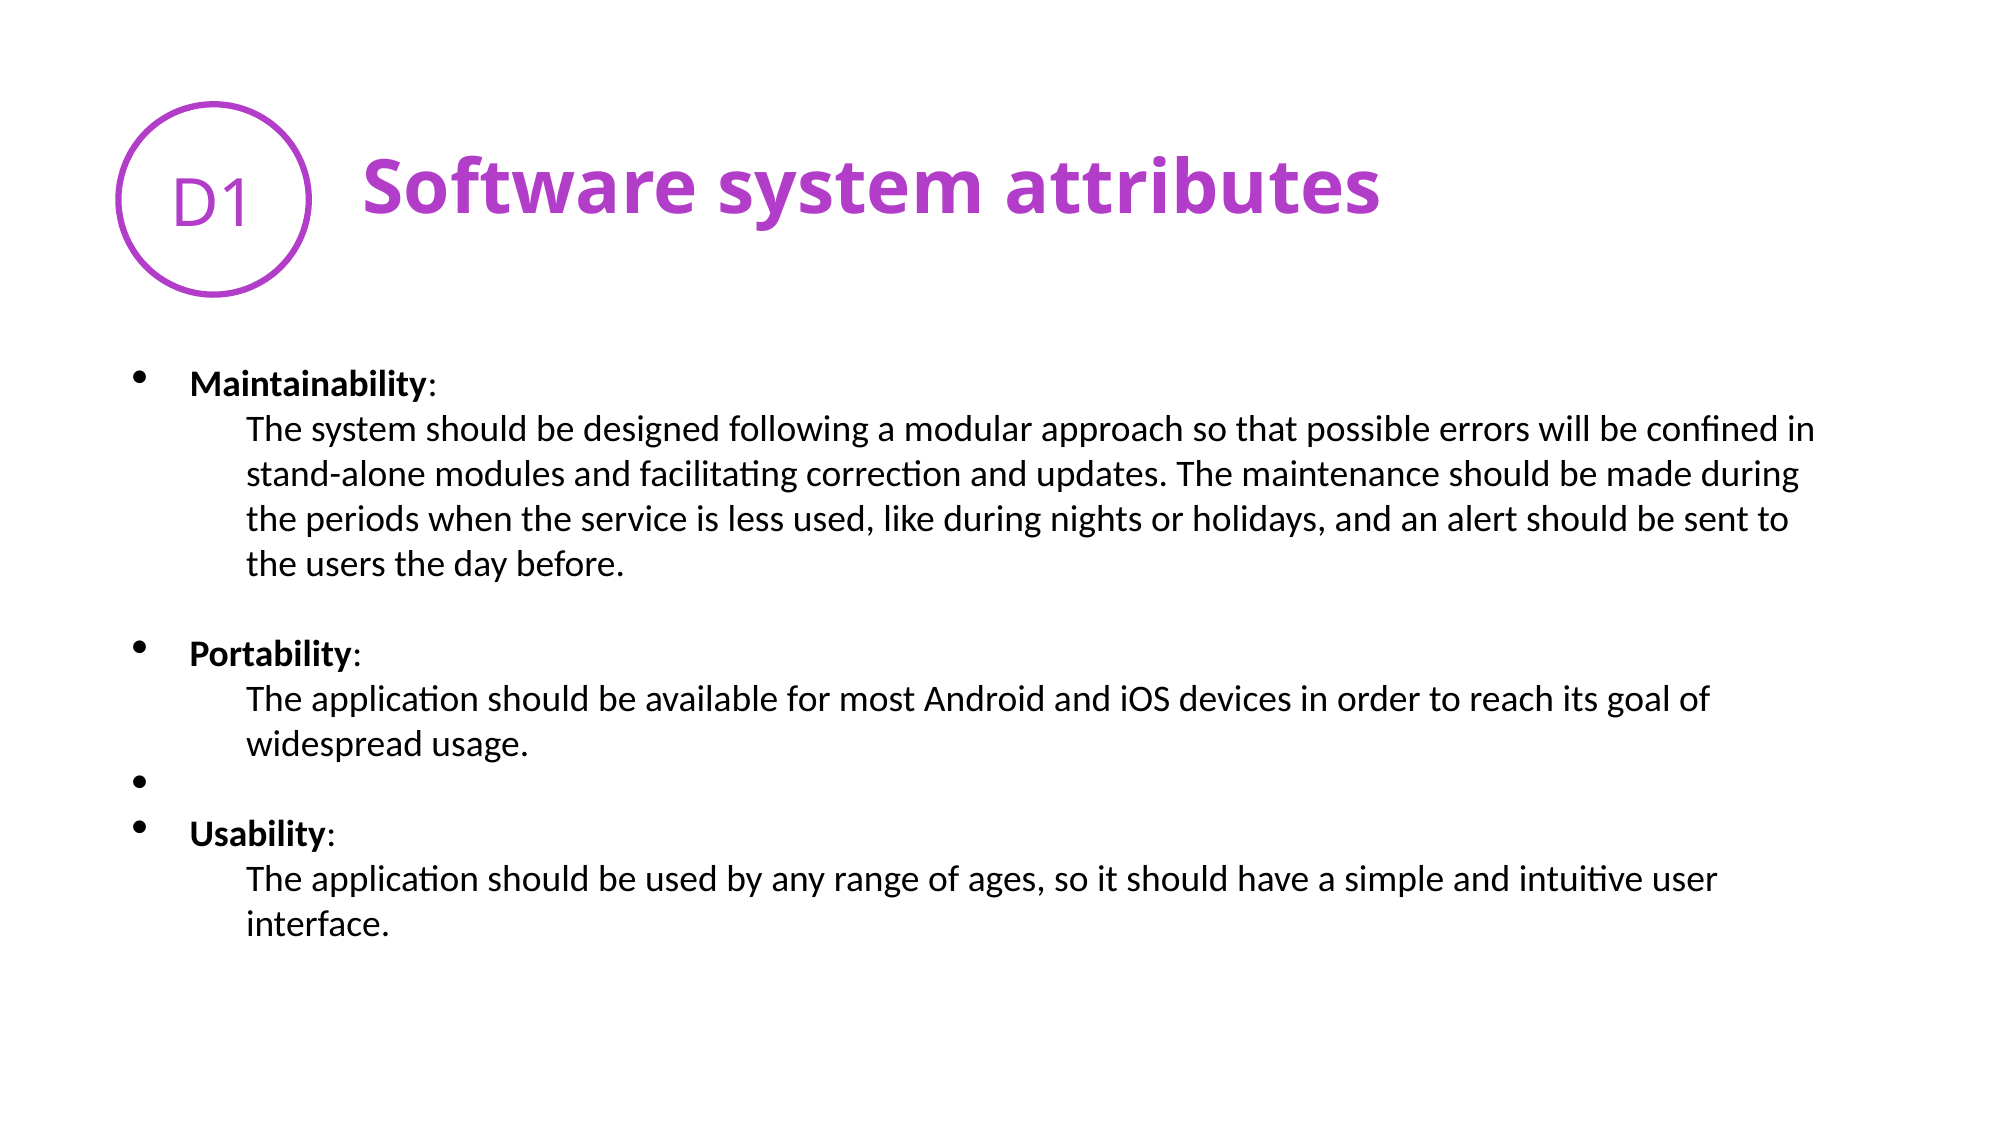

D1
# Software system attributes
Maintainability:
The system should be designed following a modular approach so that possible errors will be confined in stand-alone modules and facilitating correction and updates. The maintenance should be made during the periods when the service is less used, like during nights or holidays, and an alert should be sent to the users the day before.
Portability:
The application should be available for most Android and iOS devices in order to reach its goal of widespread usage.
Usability:
The application should be used by any range of ages, so it should have a simple and intuitive user interface.